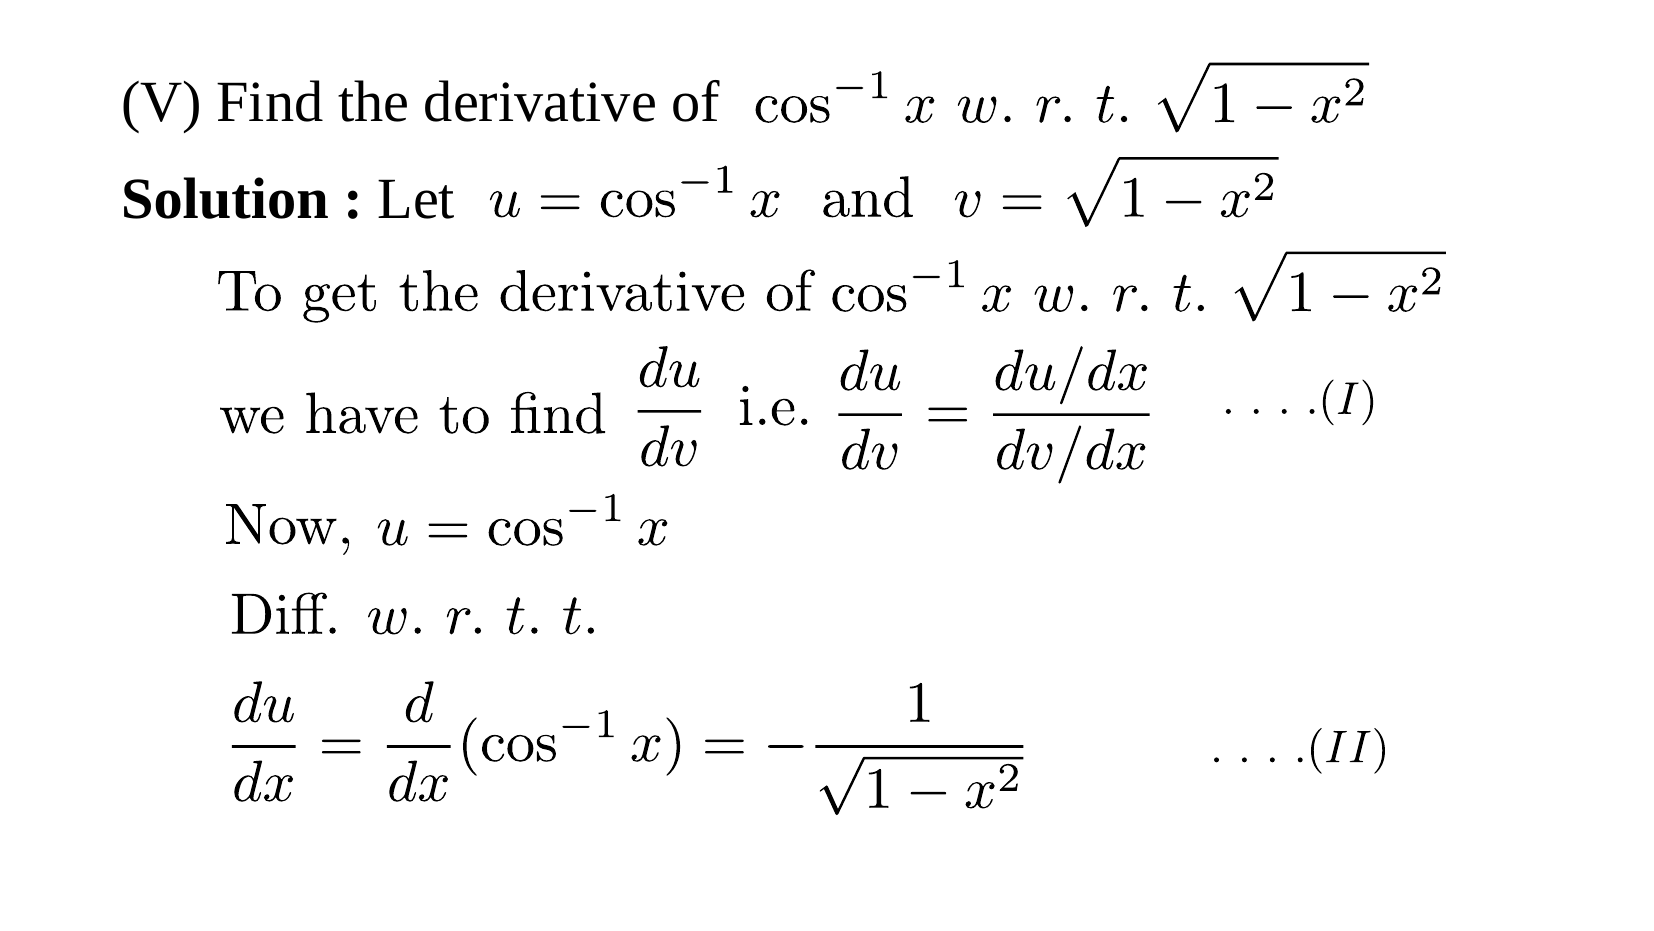

# (V) Find the derivative of Solution : Let